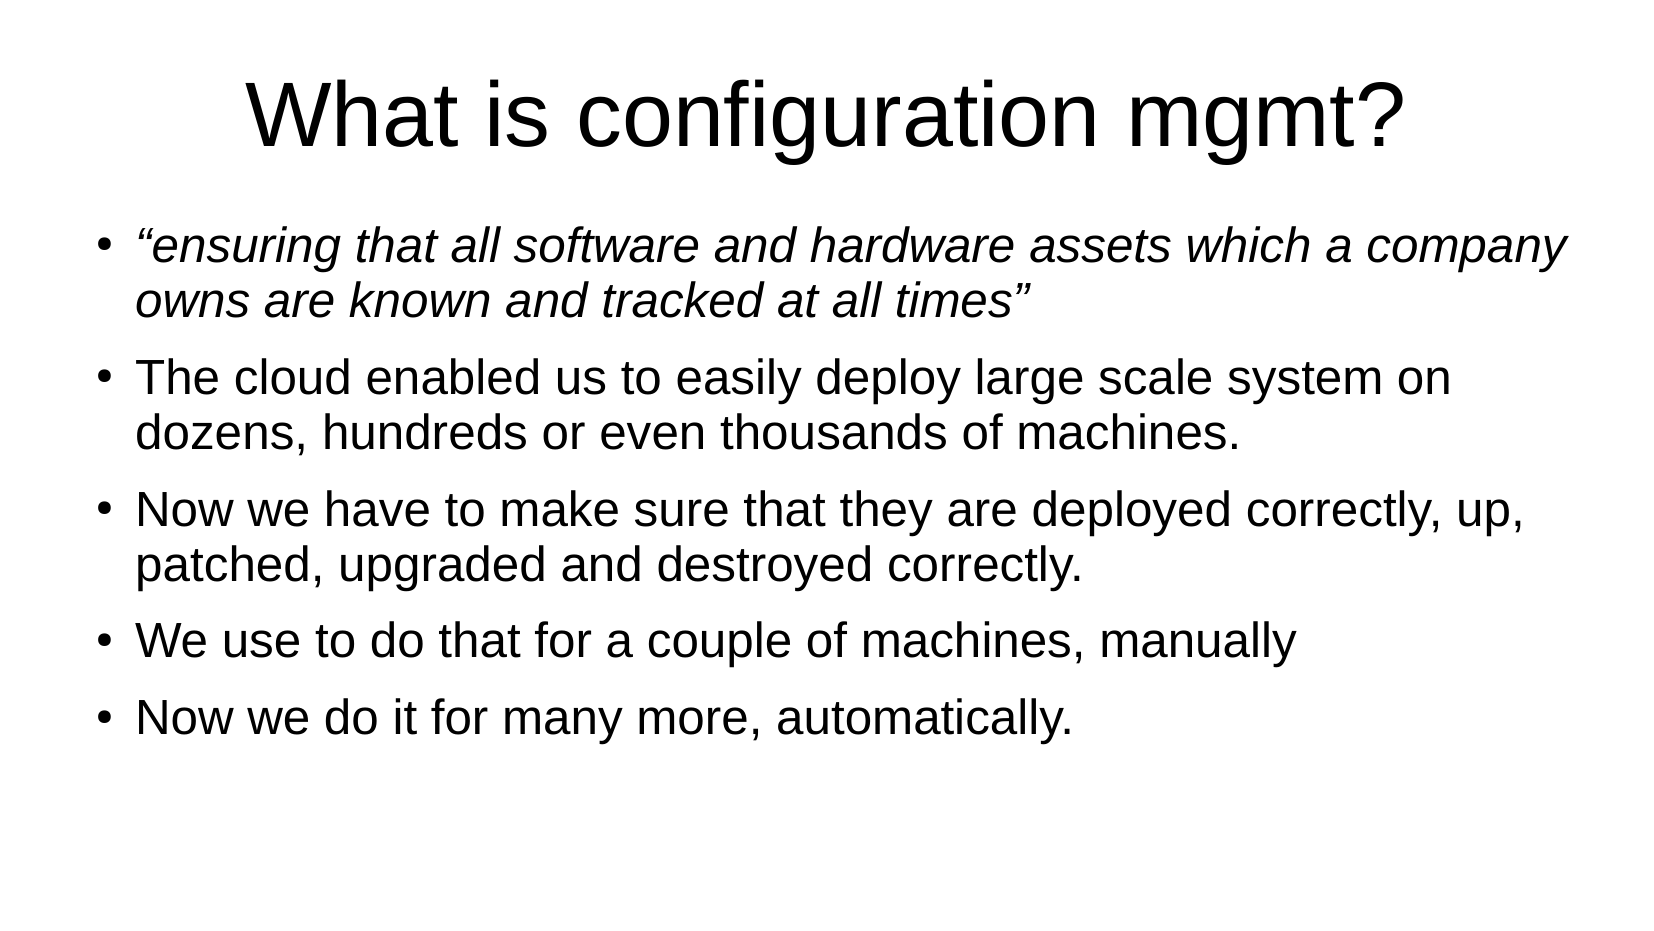

# What is configuration mgmt?
“ensuring that all software and hardware assets which a company owns are known and tracked at all times”
The cloud enabled us to easily deploy large scale system on dozens, hundreds or even thousands of machines.
Now we have to make sure that they are deployed correctly, up, patched, upgraded and destroyed correctly.
We use to do that for a couple of machines, manually
Now we do it for many more, automatically.